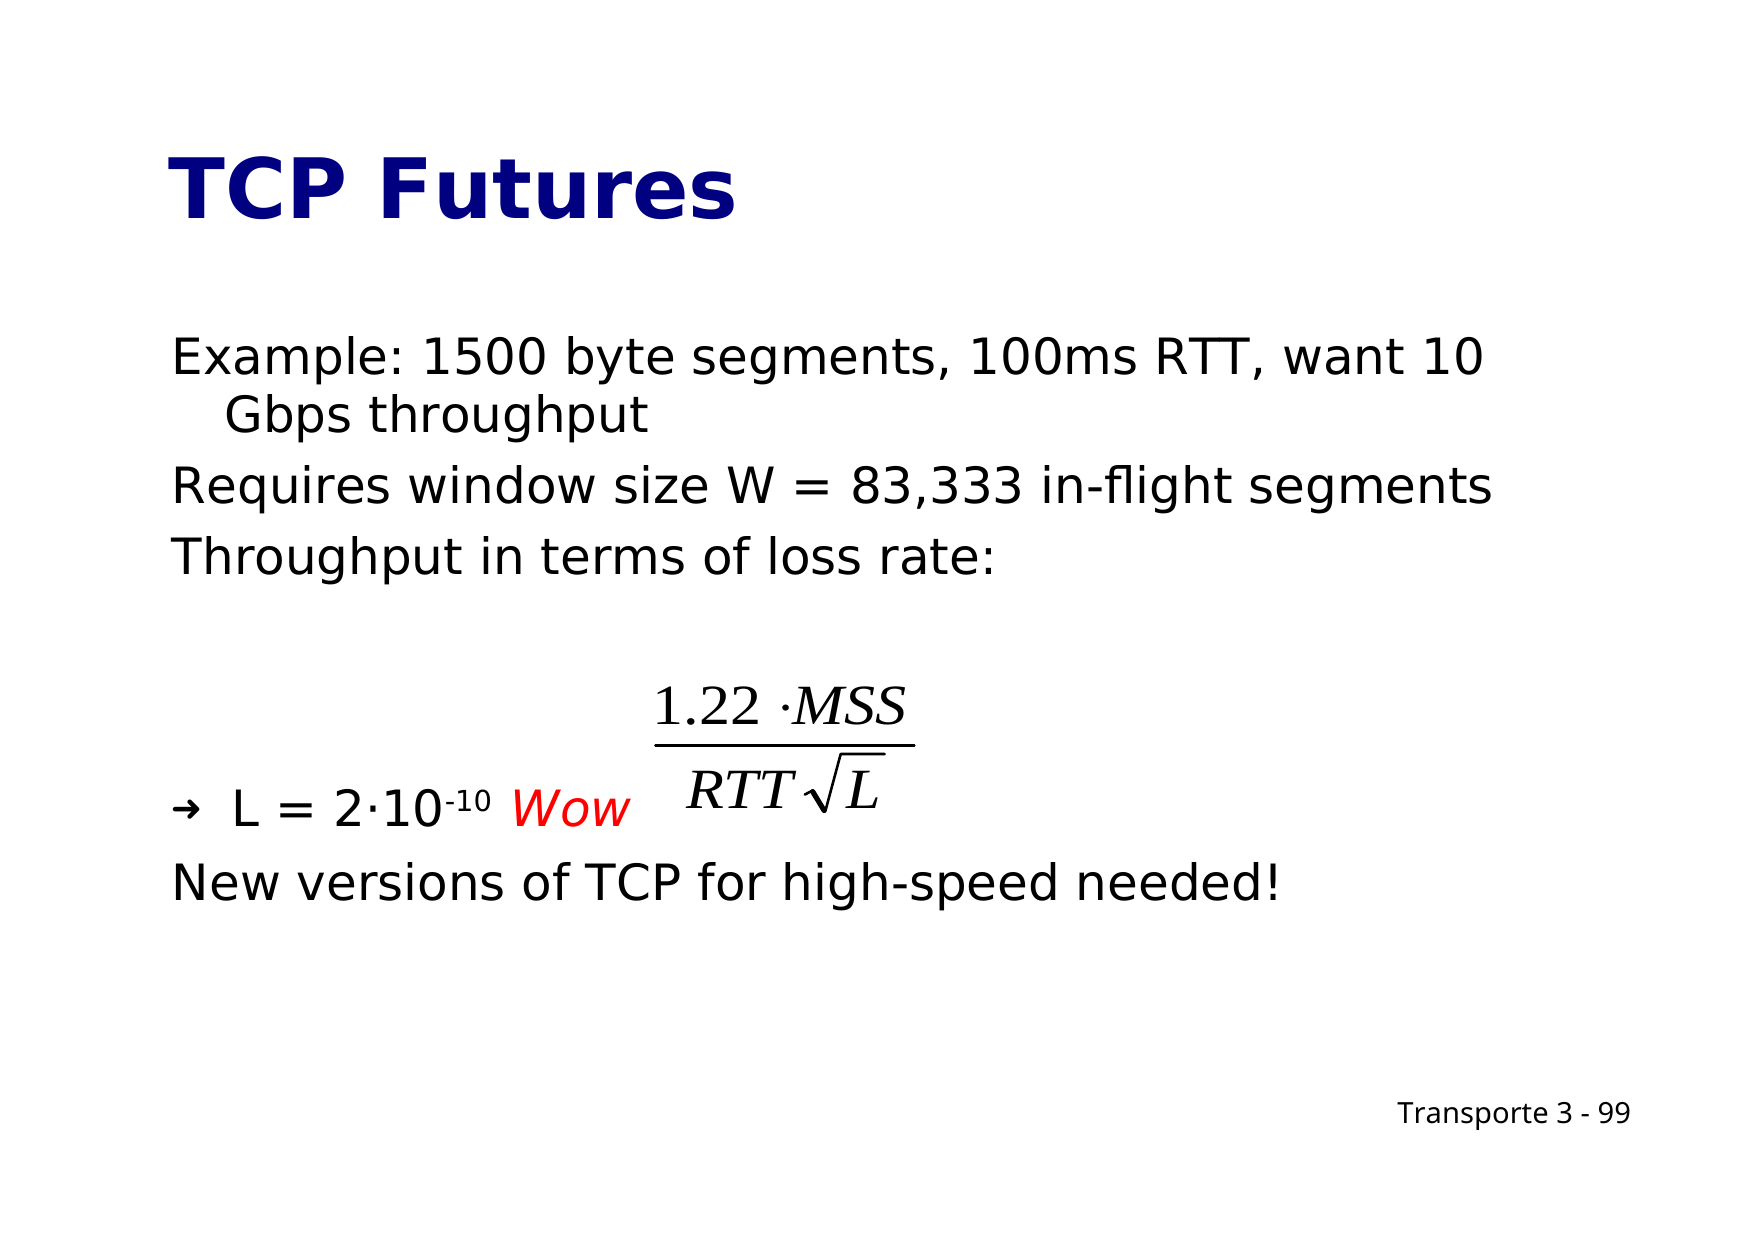

# TCP Futures
Example: 1500 byte segments, 100ms RTT, want 10 Gbps throughput
Requires window size W = 83,333 in-flight segments
Throughput in terms of loss rate:
➜ L = 2·10-10 Wow
New versions of TCP for high-speed needed!